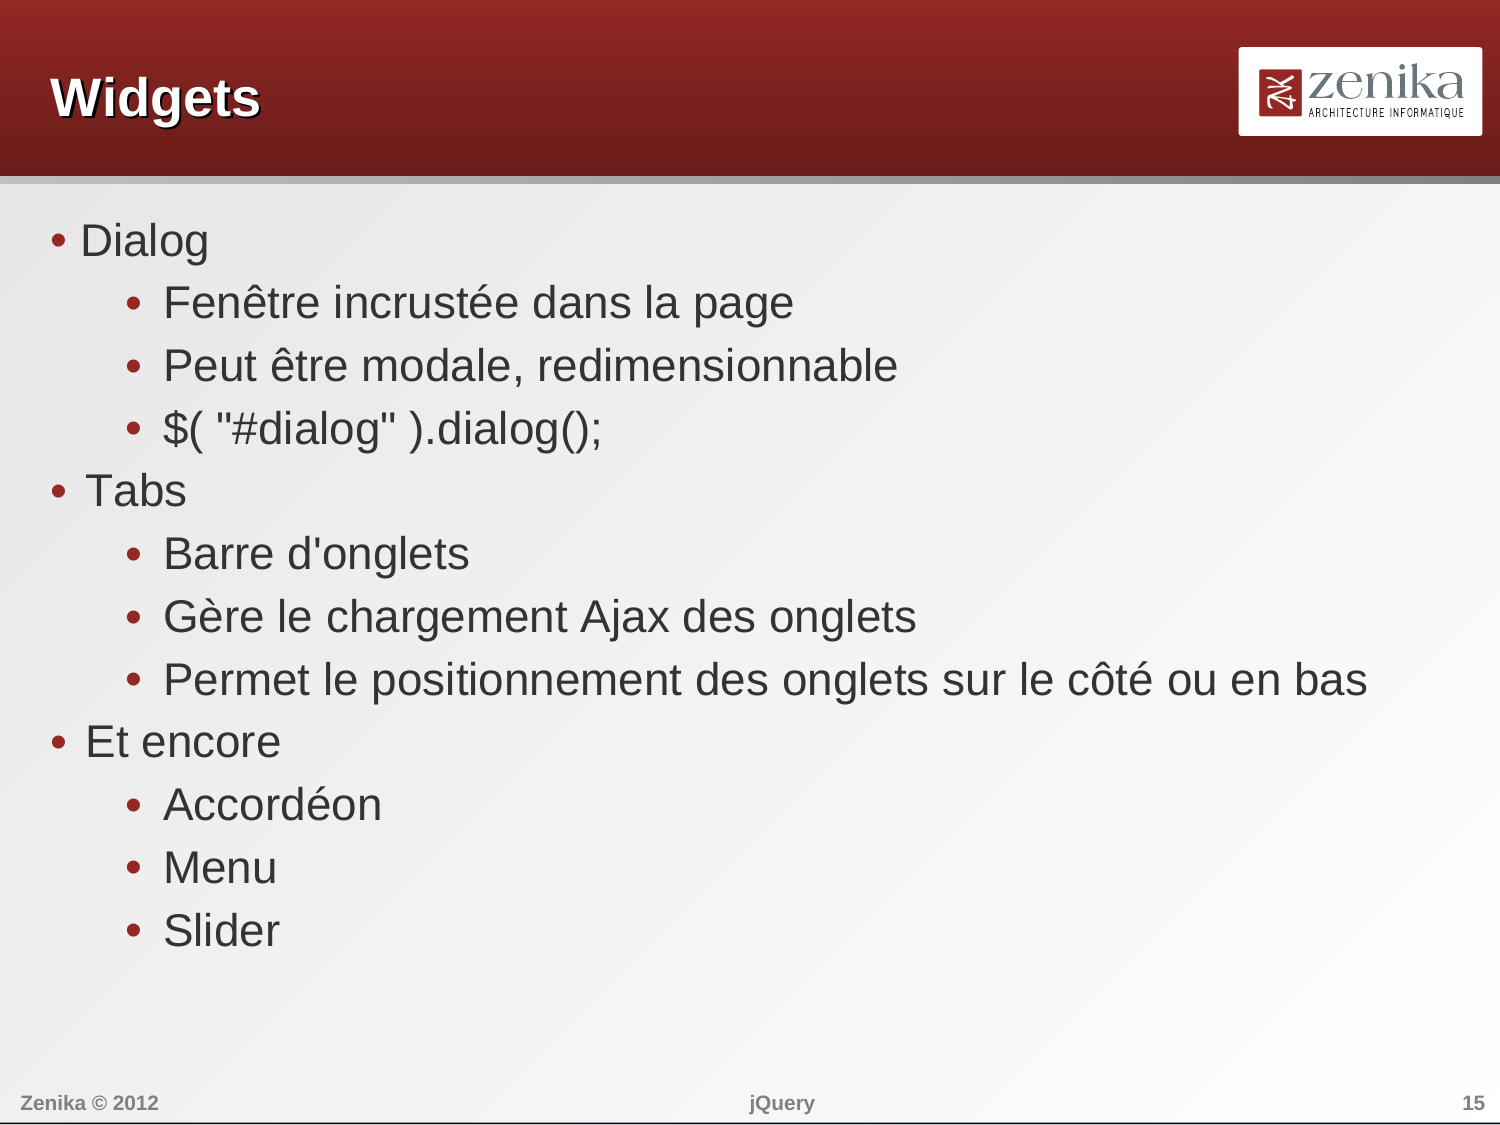

# Widgets
 Dialog
Fenêtre incrustée dans la page
Peut être modale, redimensionnable
$( "#dialog" ).dialog();
Tabs
Barre d'onglets
Gère le chargement Ajax des onglets
Permet le positionnement des onglets sur le côté ou en bas
Et encore
Accordéon
Menu
Slider